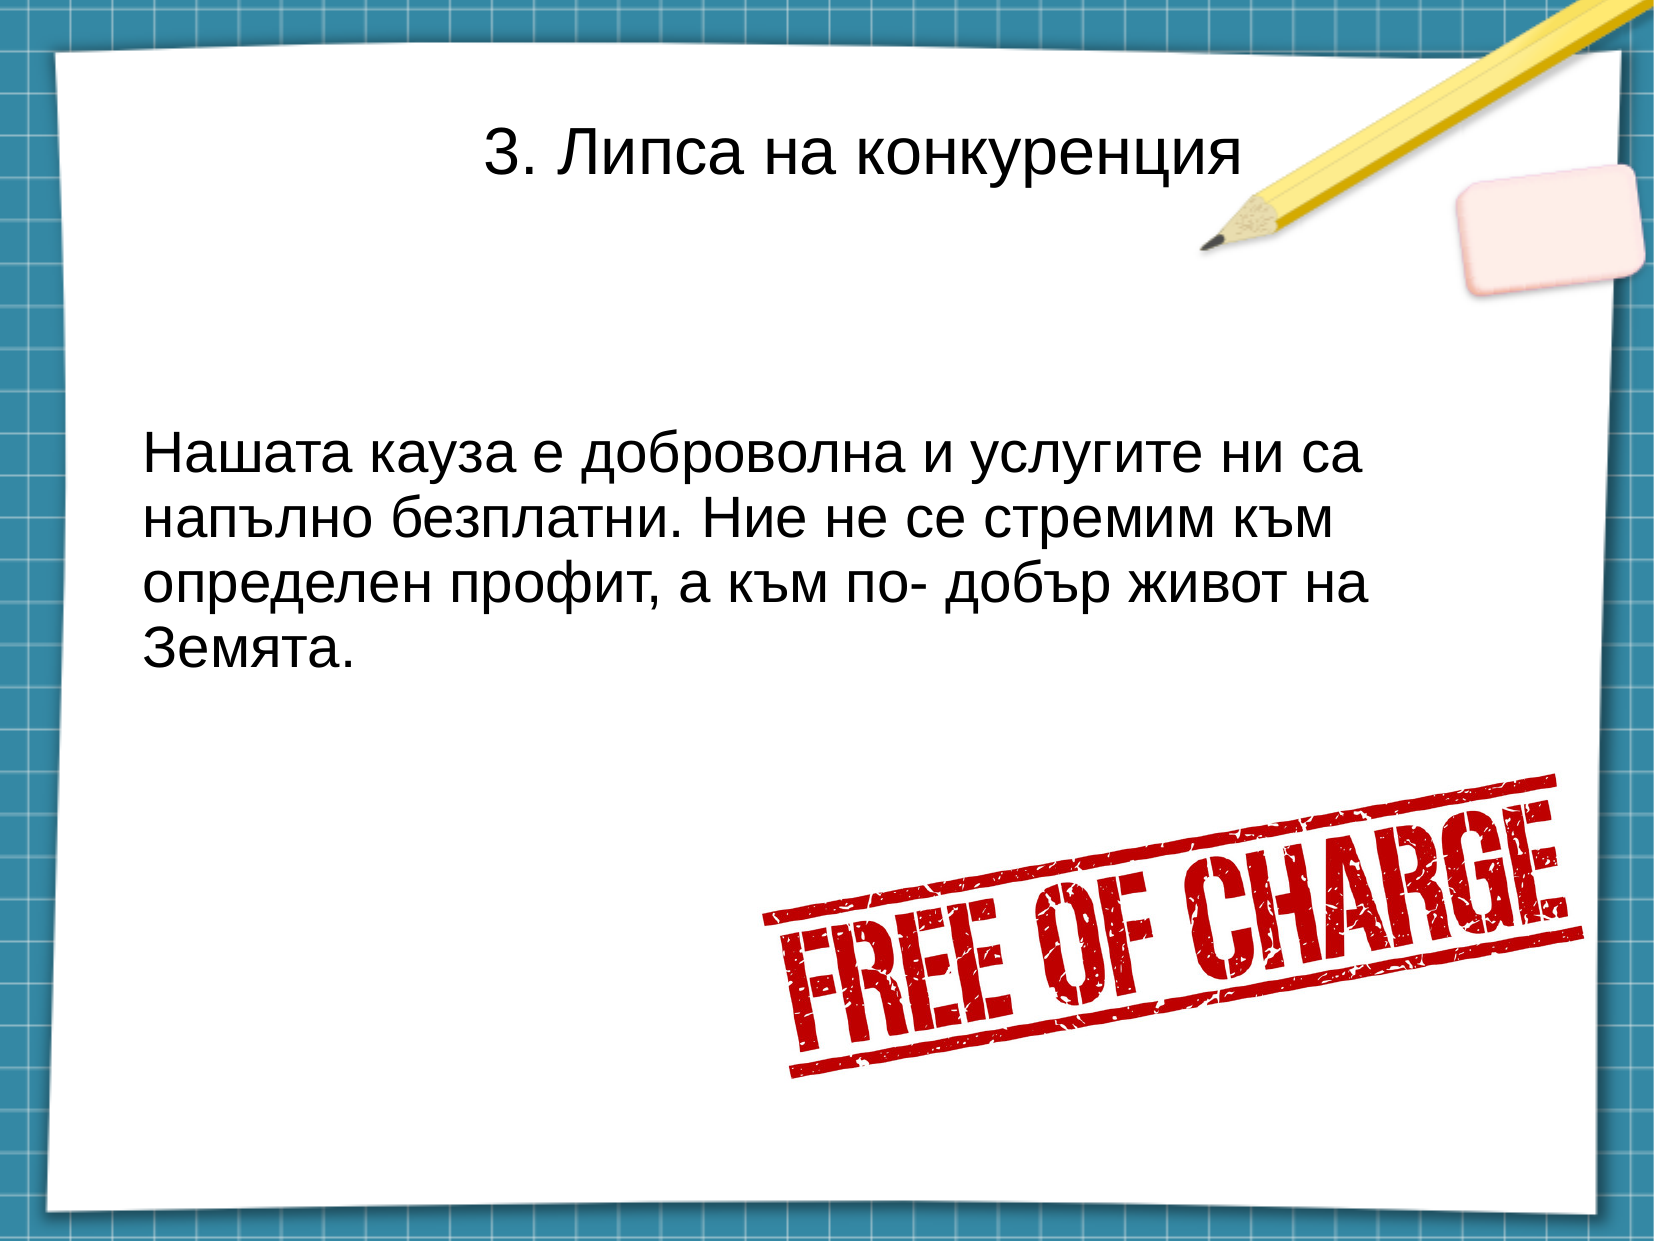

# 3. Липса на конкуренция
Нашата кауза е доброволна и услугите ни са напълно безплатни. Ние не се стремим към определен профит, а към по- добър живот на Земята.